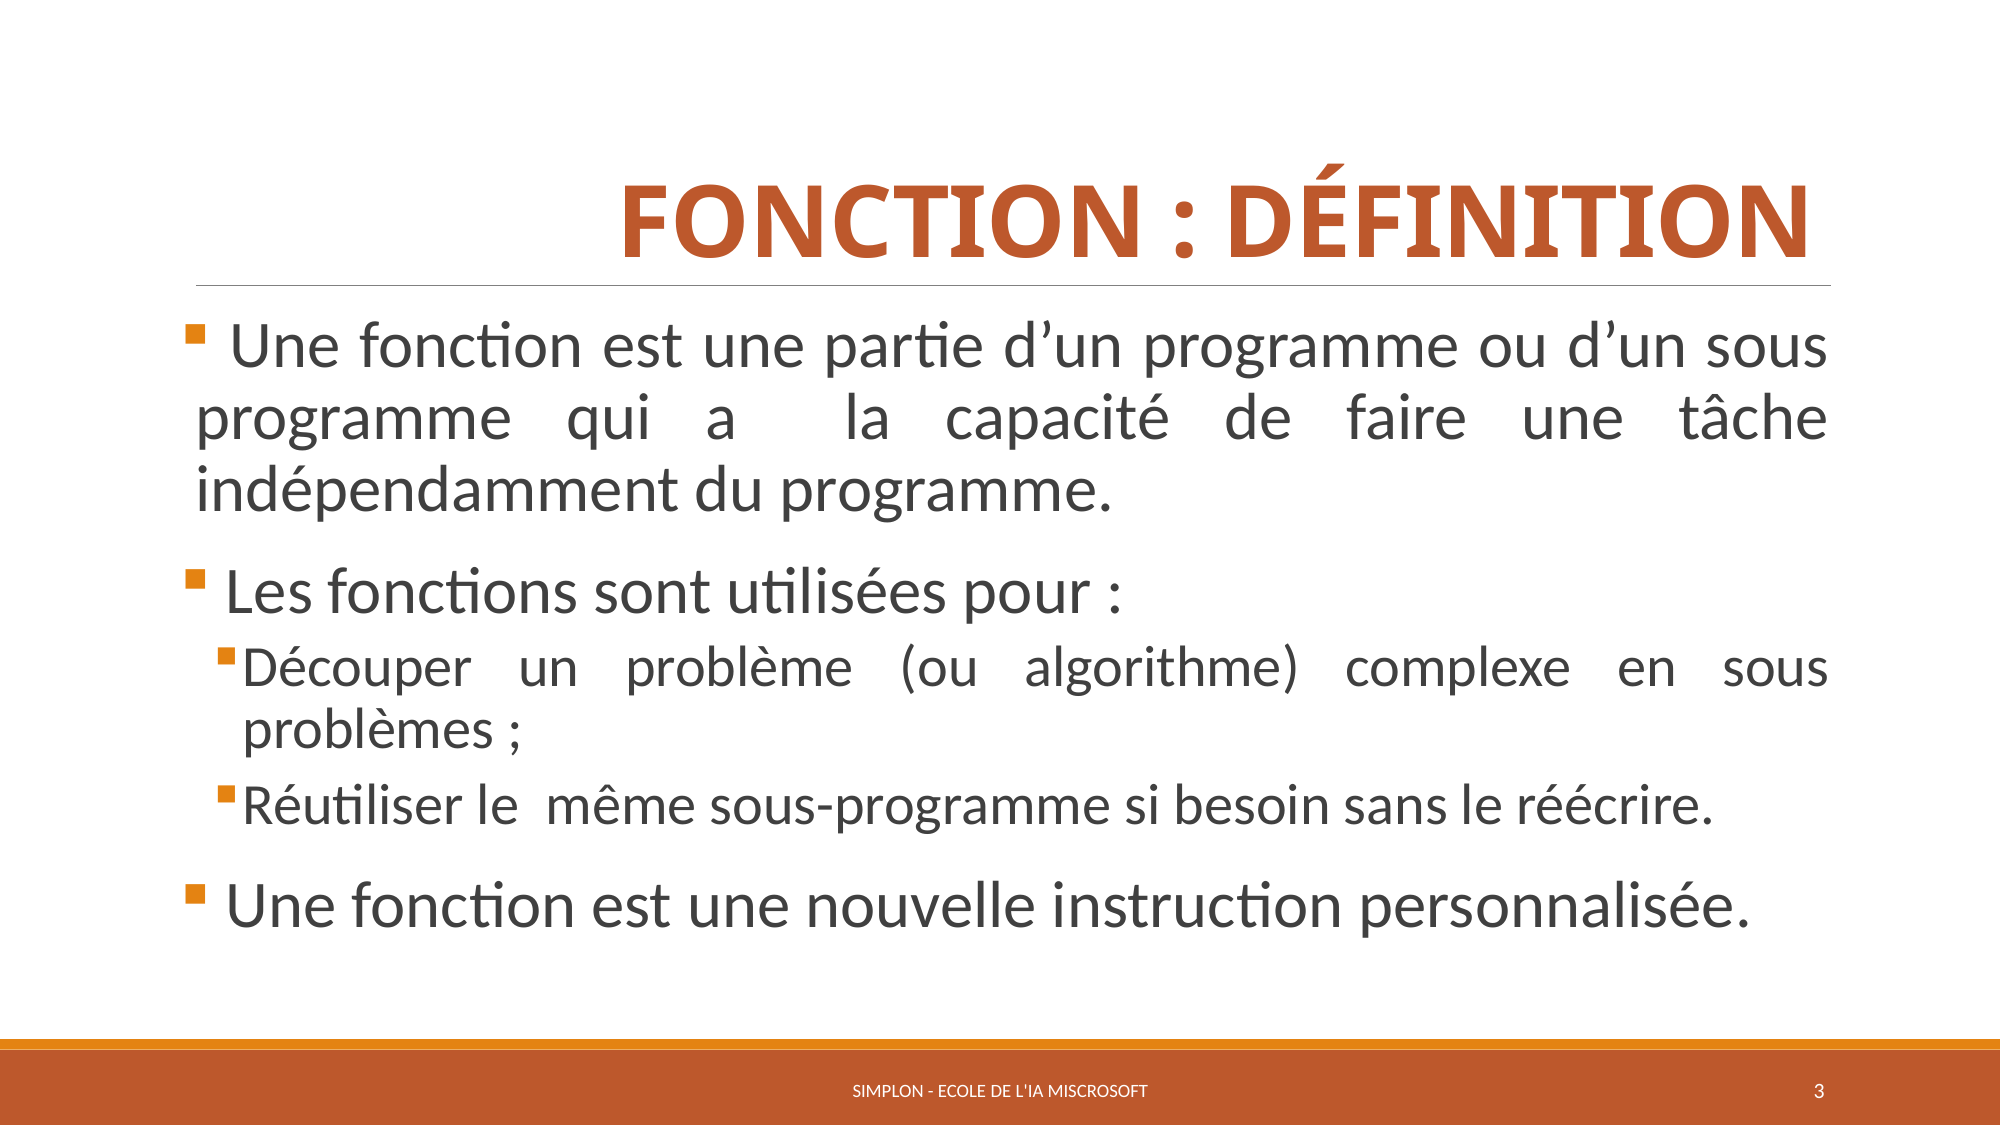

FONCTION : DÉFINITION
 Une fonction est une partie d’un programme ou d’un sous programme qui a la capacité de faire une tâche indépendamment du programme.
 Les fonctions sont utilisées pour :
Découper un problème (ou algorithme) complexe en sous problèmes ;
Réutiliser le même sous-programme si besoin sans le réécrire.
 Une fonction est une nouvelle instruction personnalisée.
Simplon - Ecole de l'IA Miscrosoft